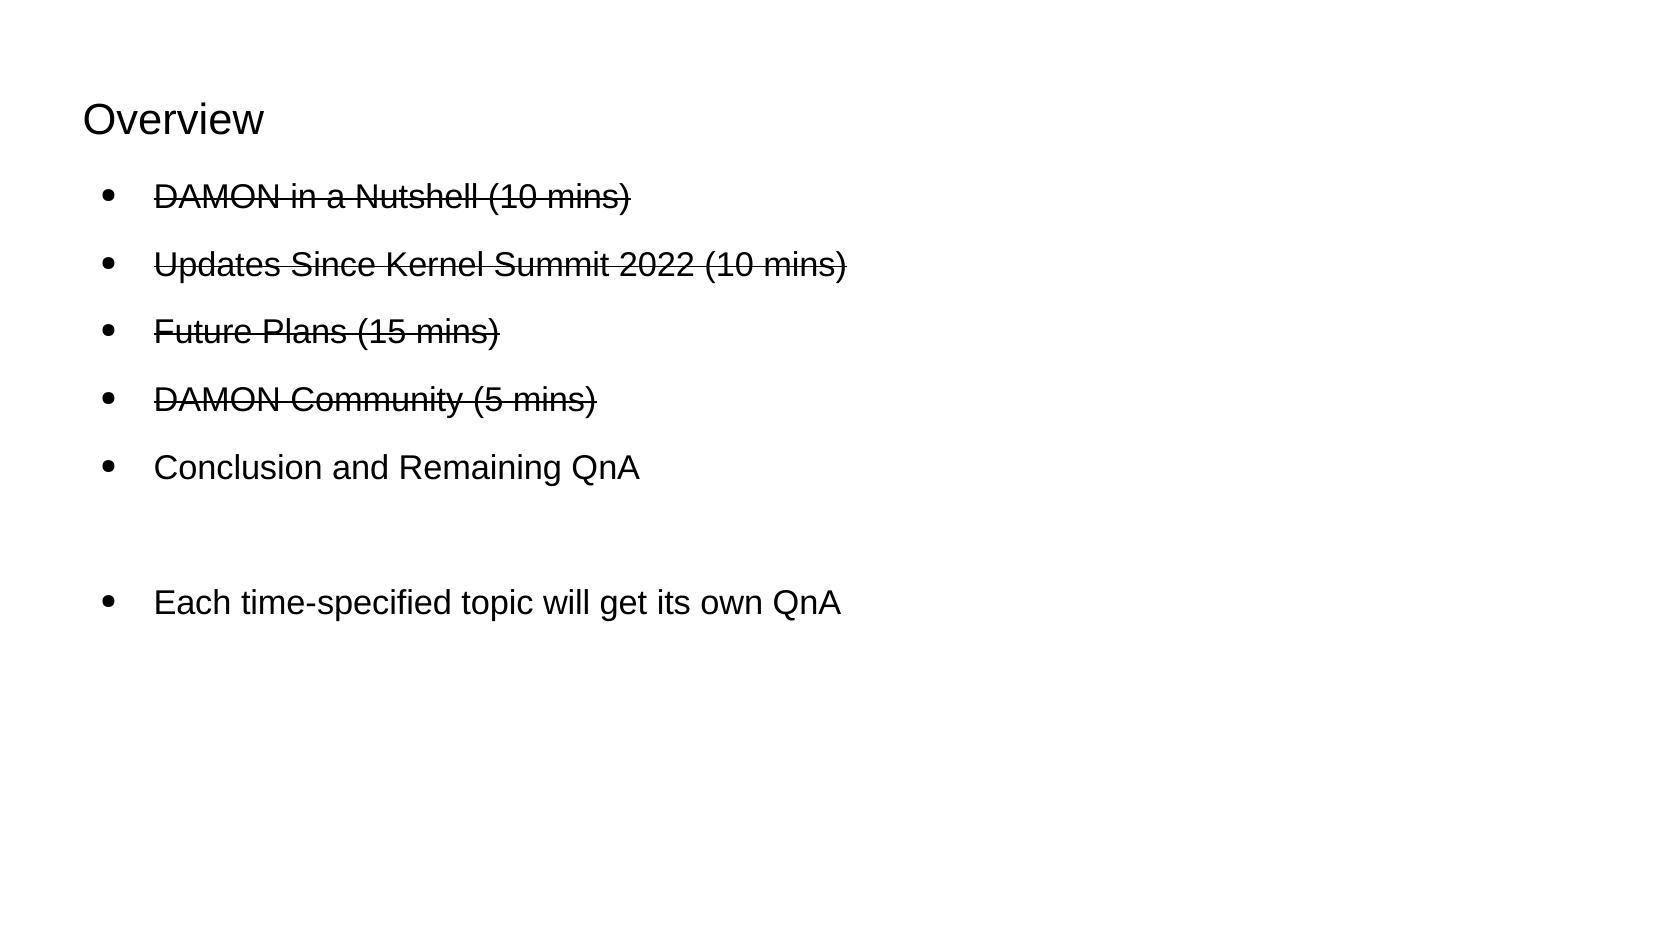

# Overview
DAMON in a Nutshell (10 mins)
Updates Since Kernel Summit 2022 (10 mins)
Future Plans (15 mins)
DAMON Community (5 mins)
Conclusion and Remaining QnA
Each time-specified topic will get its own QnA